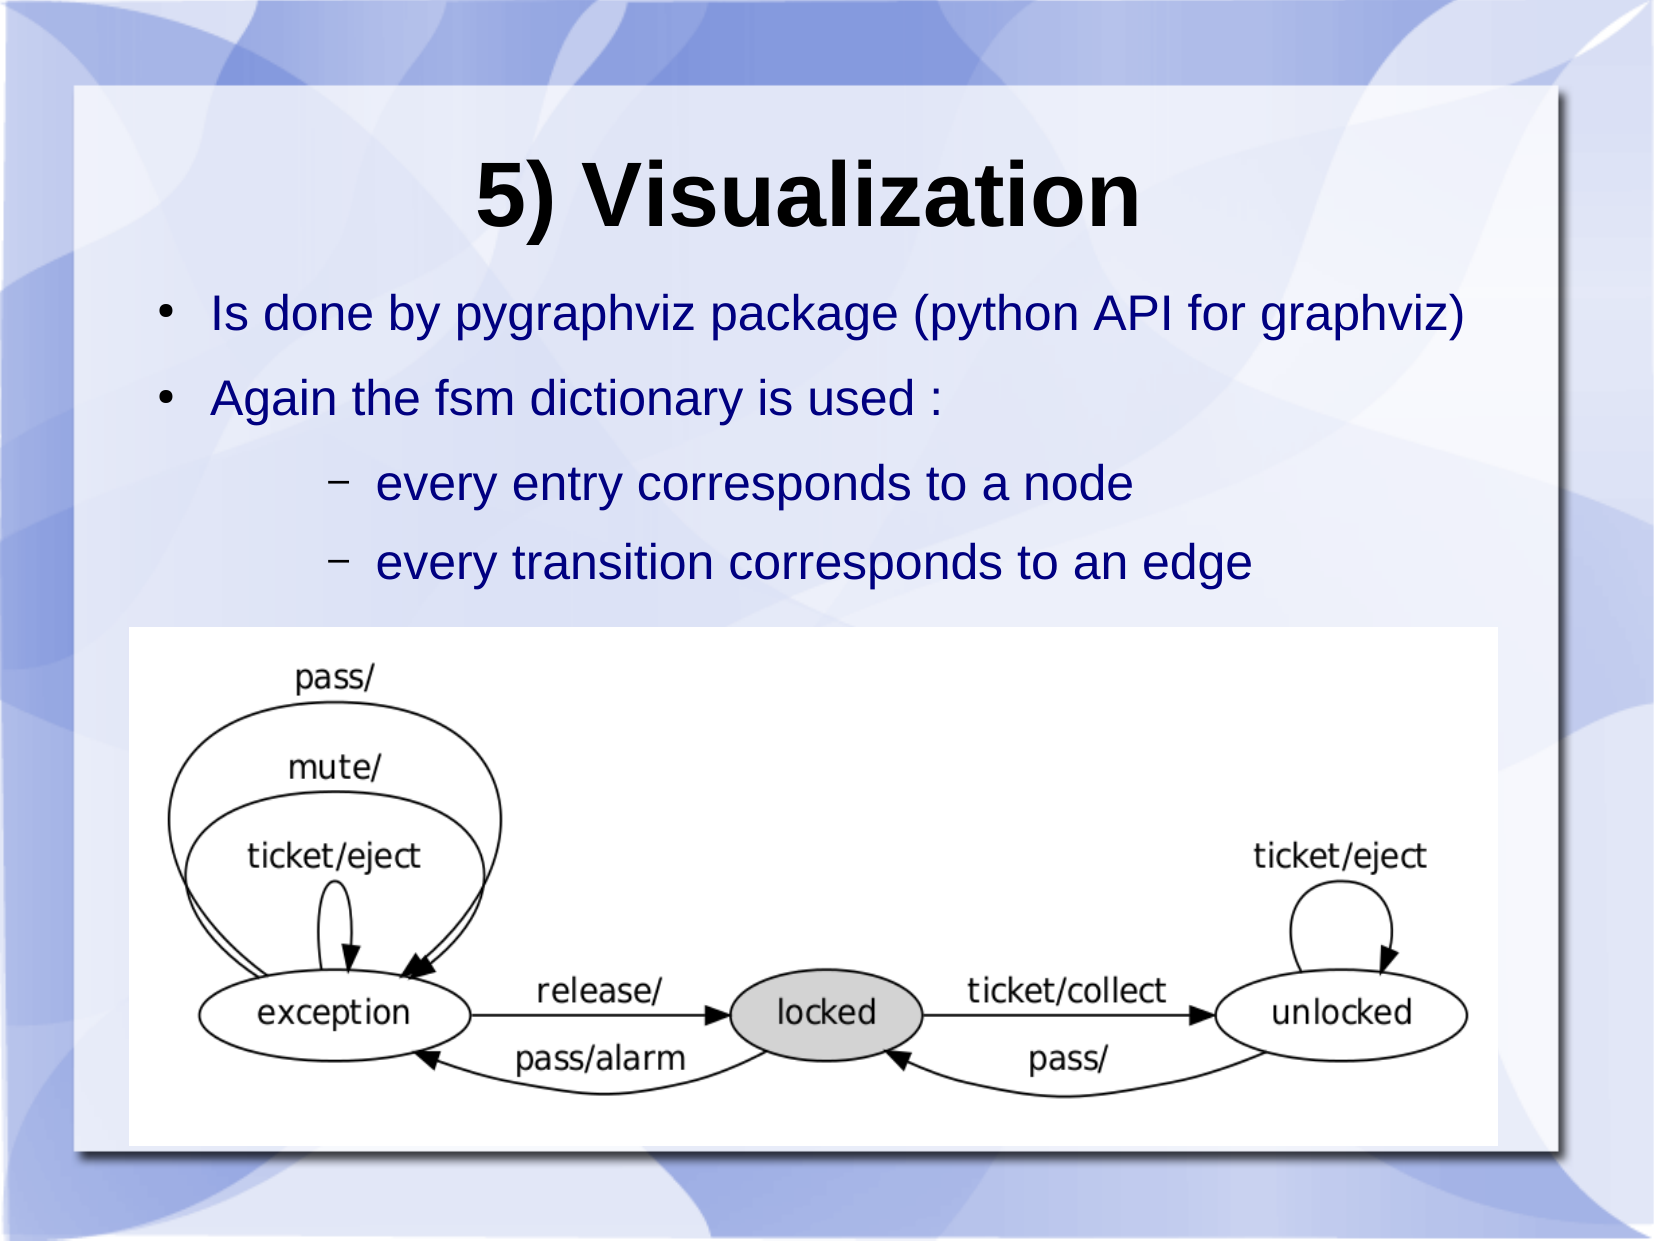

# 5) Visualization
Is done by pygraphviz package (python API for graphviz)
Again the fsm dictionary is used :
every entry corresponds to a node
every transition corresponds to an edge